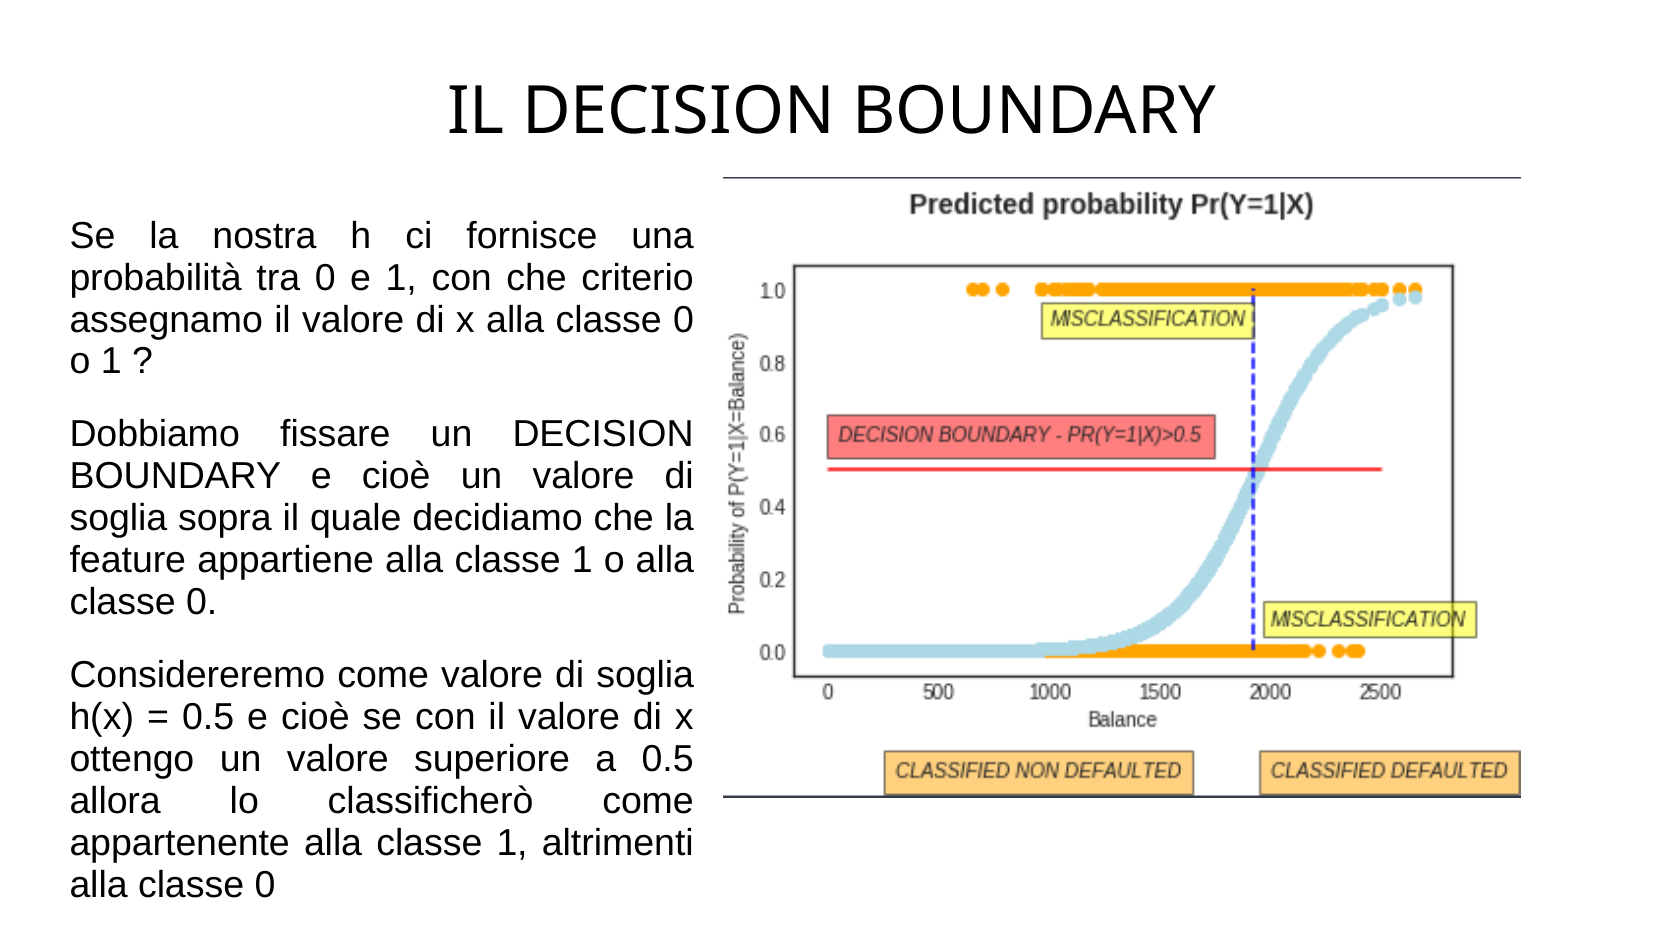

# IL DECISION BOUNDARY
Se la nostra h ci fornisce una probabilità tra 0 e 1, con che criterio assegnamo il valore di x alla classe 0 o 1 ?
Dobbiamo fissare un DECISION BOUNDARY e cioè un valore di soglia sopra il quale decidiamo che la feature appartiene alla classe 1 o alla classe 0.
Considereremo come valore di soglia h(x) = 0.5 e cioè se con il valore di x ottengo un valore superiore a 0.5 allora lo classificherò come appartenente alla classe 1, altrimenti alla classe 0